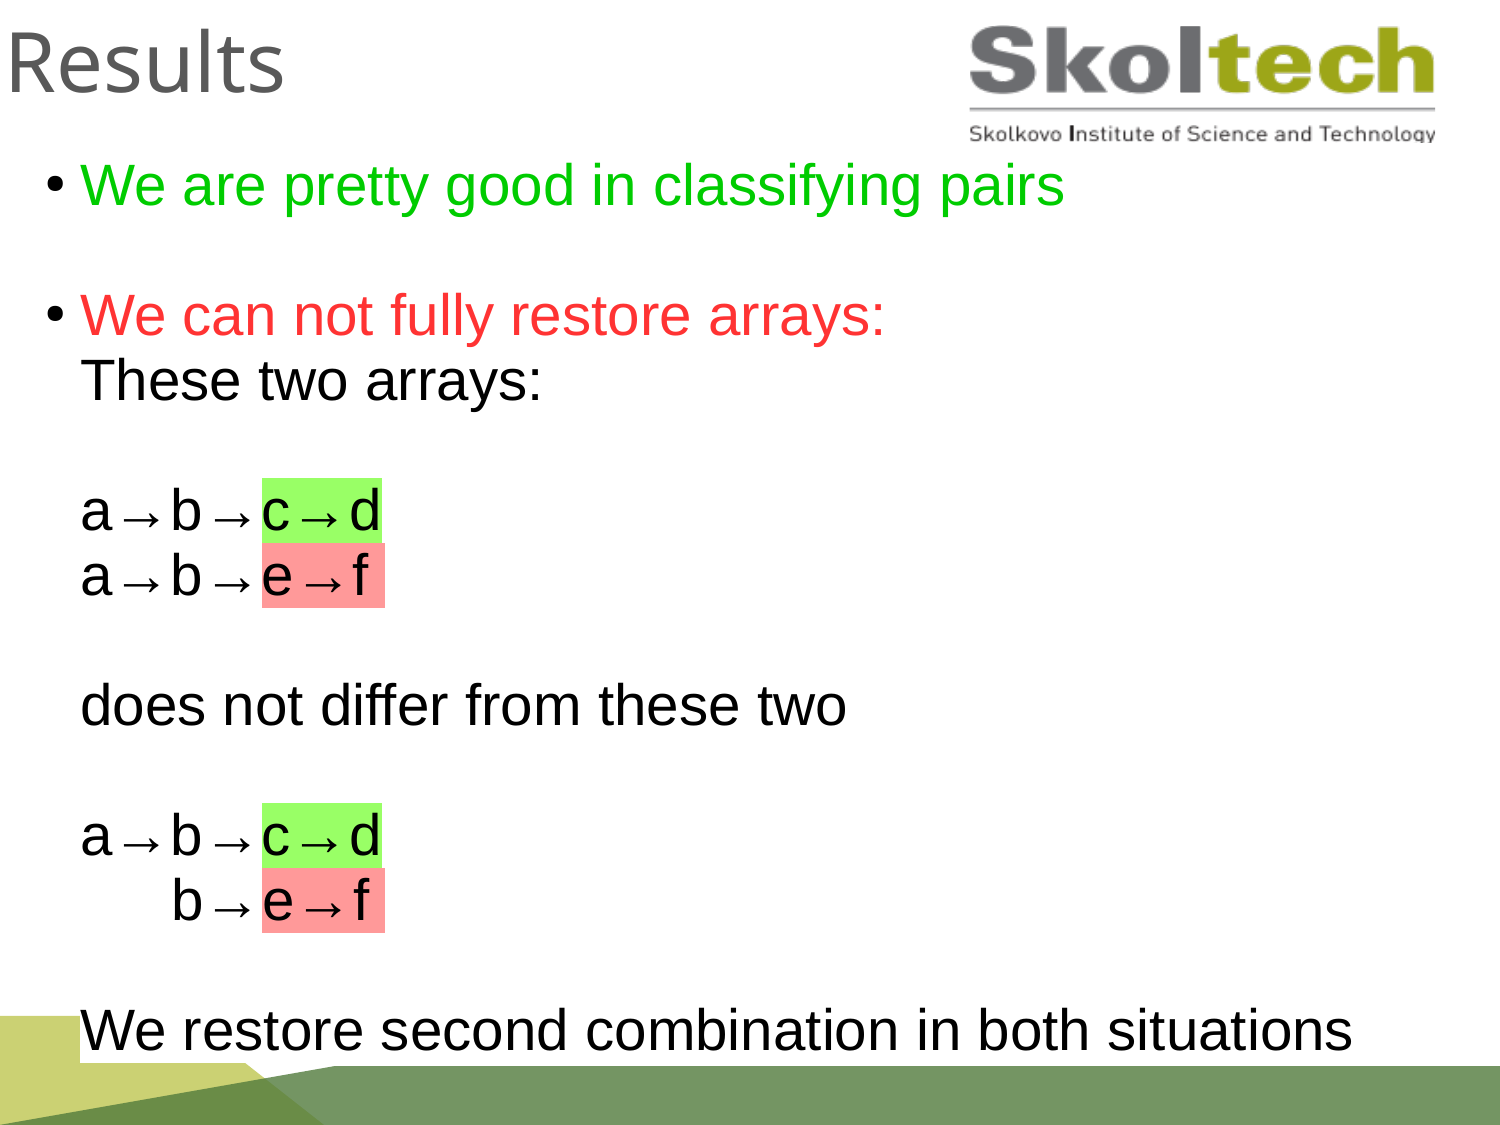

# Results
We are pretty good in classifying pairs
We can not fully restore arrays:
These two arrays:
a→b→c→d
a→b→e→f
does not differ from these two
a→b→c→d
	 b→e→f
We restore second combination in both situations